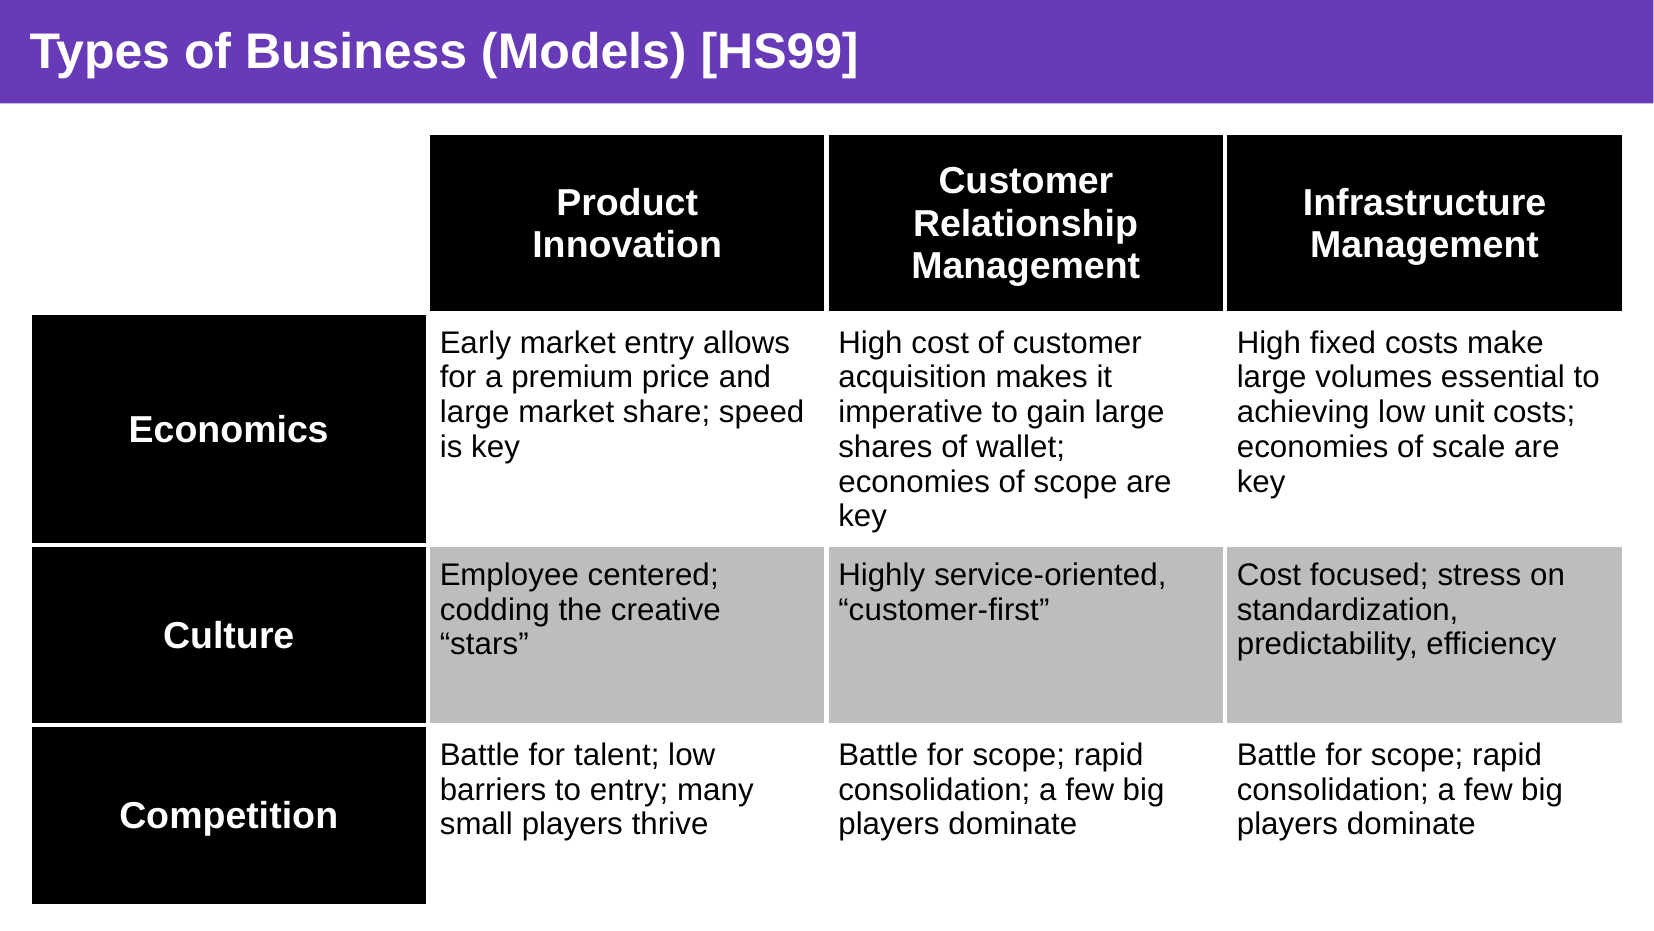

# Types of Business (Models) [HS99]
| | Product Innovation | Customer Relationship Management | Infrastructure Management |
| --- | --- | --- | --- |
| Economics | Early market entry allows for a premium price and large market share; speed is key | High cost of customer acquisition makes it imperative to gain large shares of wallet; economies of scope are key | High fixed costs make large volumes essential to achieving low unit costs; economies of scale are key |
| Culture | Employee centered; codding the creative “stars” | Highly service-oriented, “customer-first” | Cost focused; stress on standardization, predictability, efficiency |
| Competition | Battle for talent; low barriers to entry; many small players thrive | Battle for scope; rapid consolidation; a few big players dominate | Battle for scope; rapid consolidation; a few big players dominate |
Commercial Open Source Startups
50
© 2020 Dirk Riehle - Some Rights Reserved